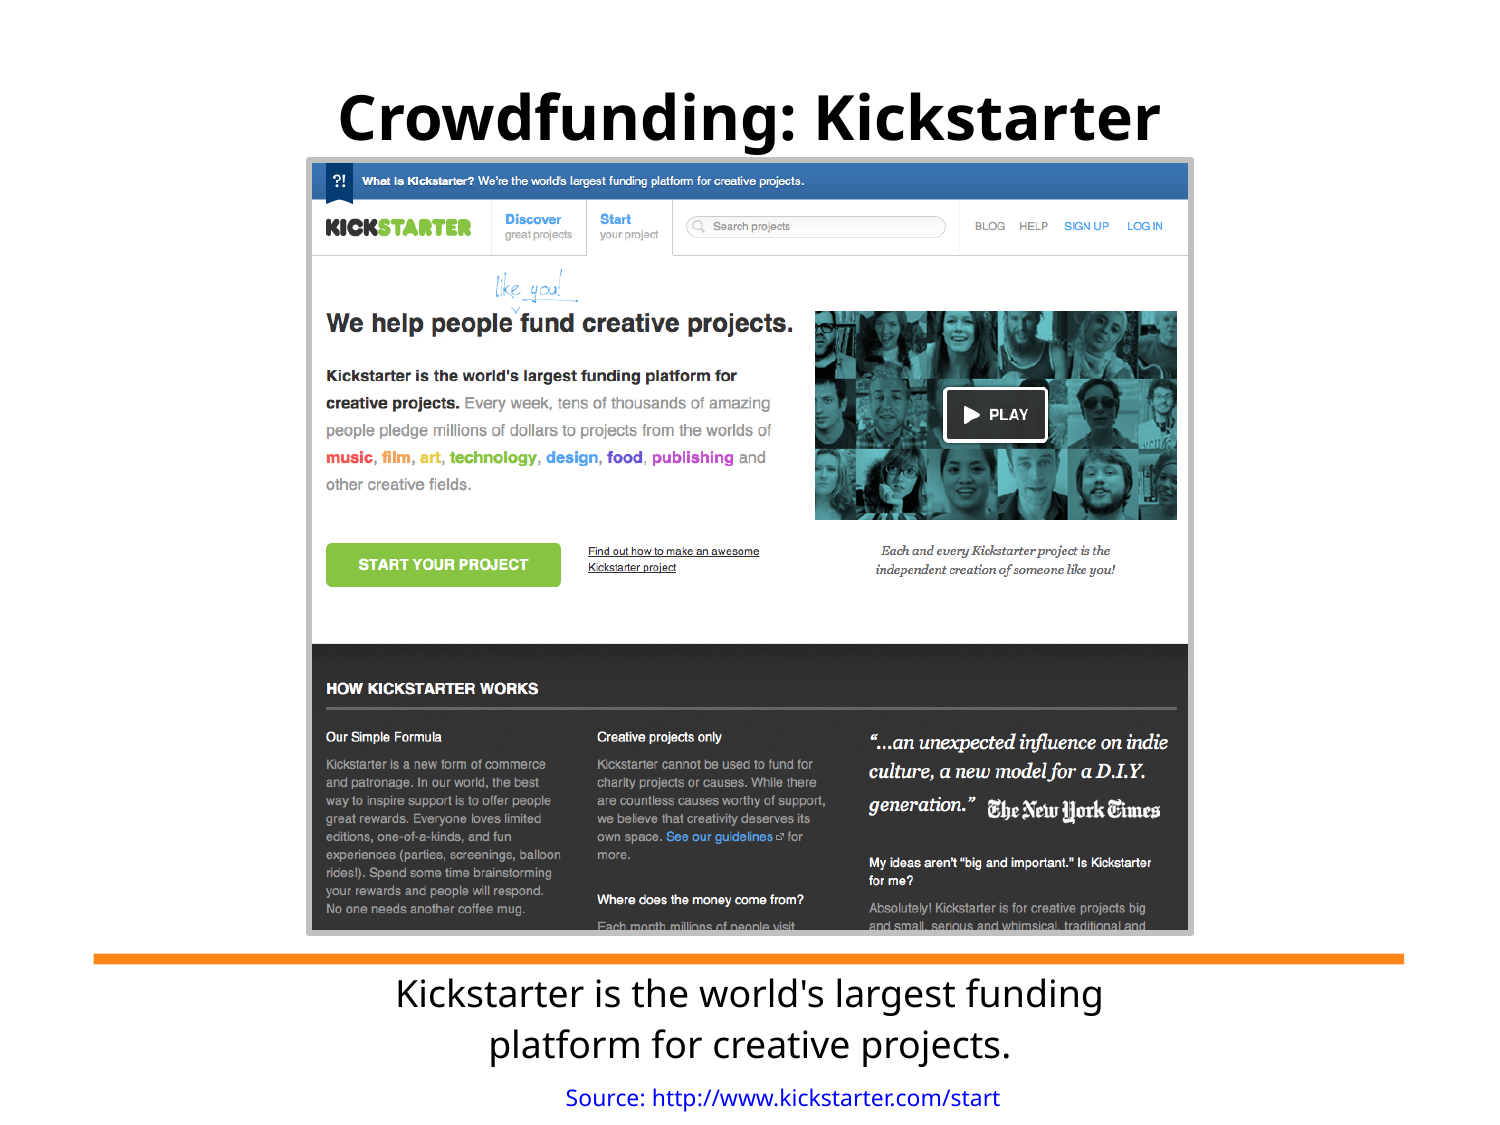

# Crowdfunding: Kickstarter
Kickstarter is the world's largest funding platform for creative projects.
Source: http://www.kickstarter.com/start